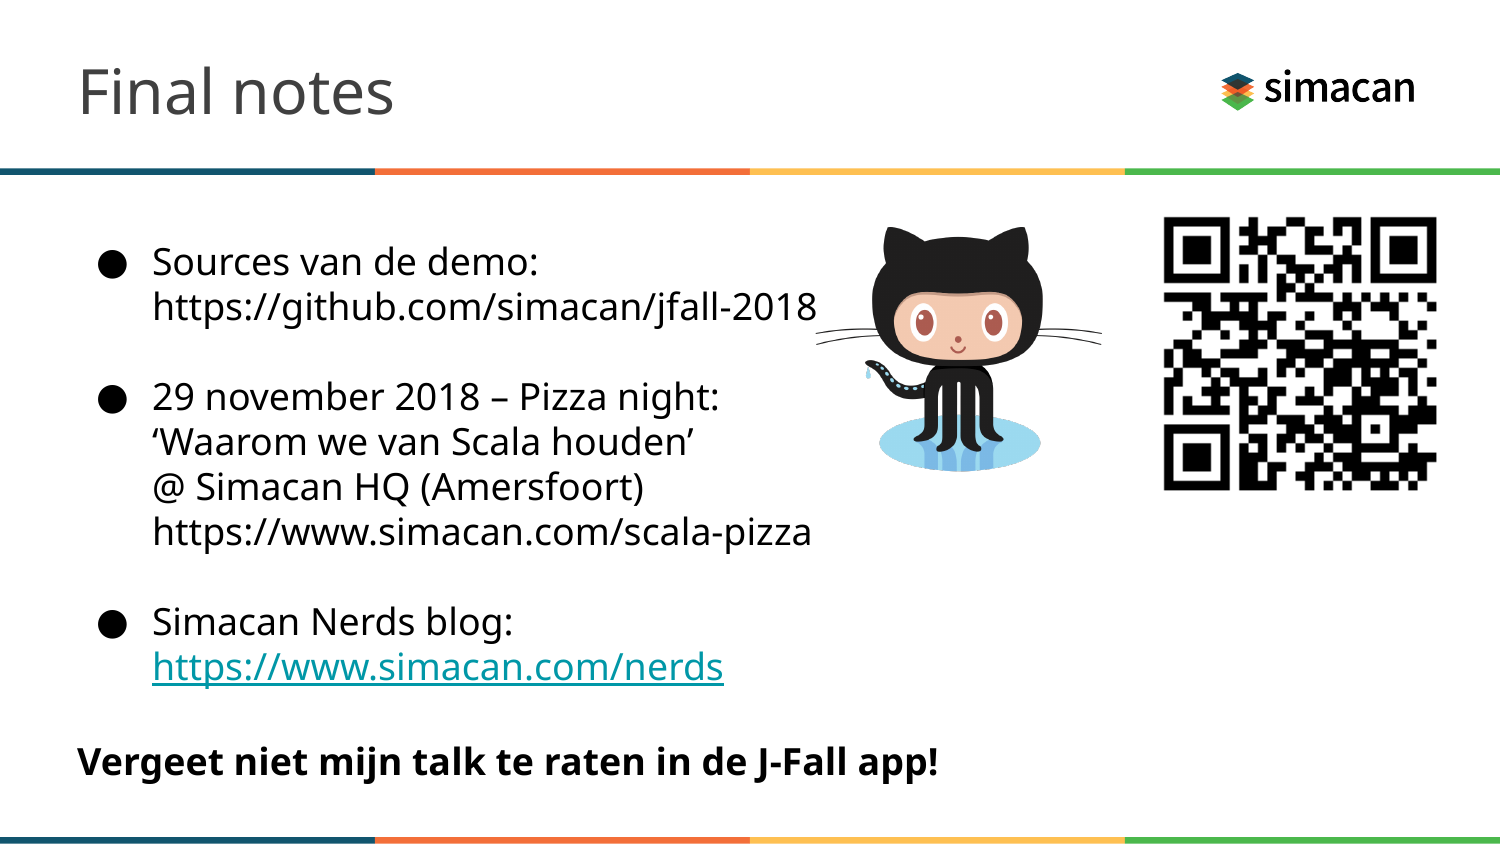

Final notes
Sources van de demo:
https://github.com/simacan/jfall-2018
29 november 2018 – Pizza night:
‘Waarom we van Scala houden’
@ Simacan HQ (Amersfoort)
https://www.simacan.com/scala-pizza
Simacan Nerds blog:
https://www.simacan.com/nerds
Vergeet niet mijn talk te raten in de J-Fall app!